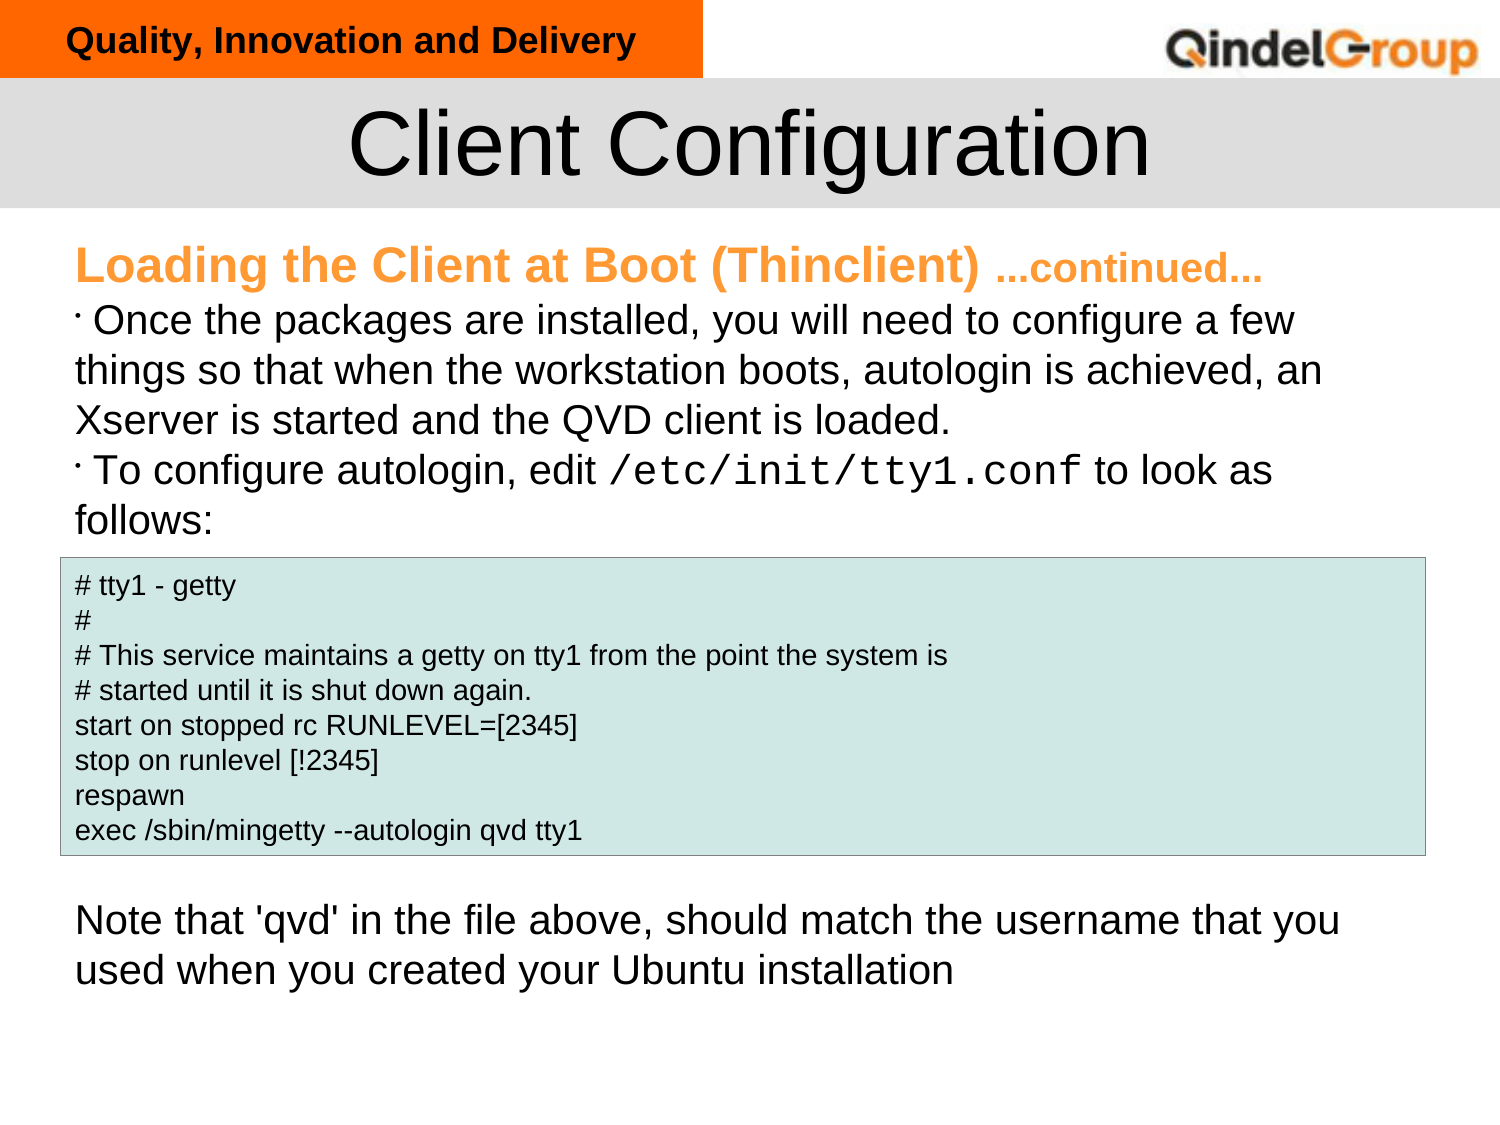

# Client Configuration
Loading the Client at Boot (Thinclient) ...continued...
 Once the packages are installed, you will need to configure a few things so that when the workstation boots, autologin is achieved, an Xserver is started and the QVD client is loaded.
 To configure autologin, edit /etc/init/tty1.conf to look as follows:
Note that 'qvd' in the file above, should match the username that you used when you created your Ubuntu installation
# tty1 - getty
#
# This service maintains a getty on tty1 from the point the system is
# started until it is shut down again.
start on stopped rc RUNLEVEL=[2345]
stop on runlevel [!2345]
respawn
exec /sbin/mingetty --autologin qvd tty1